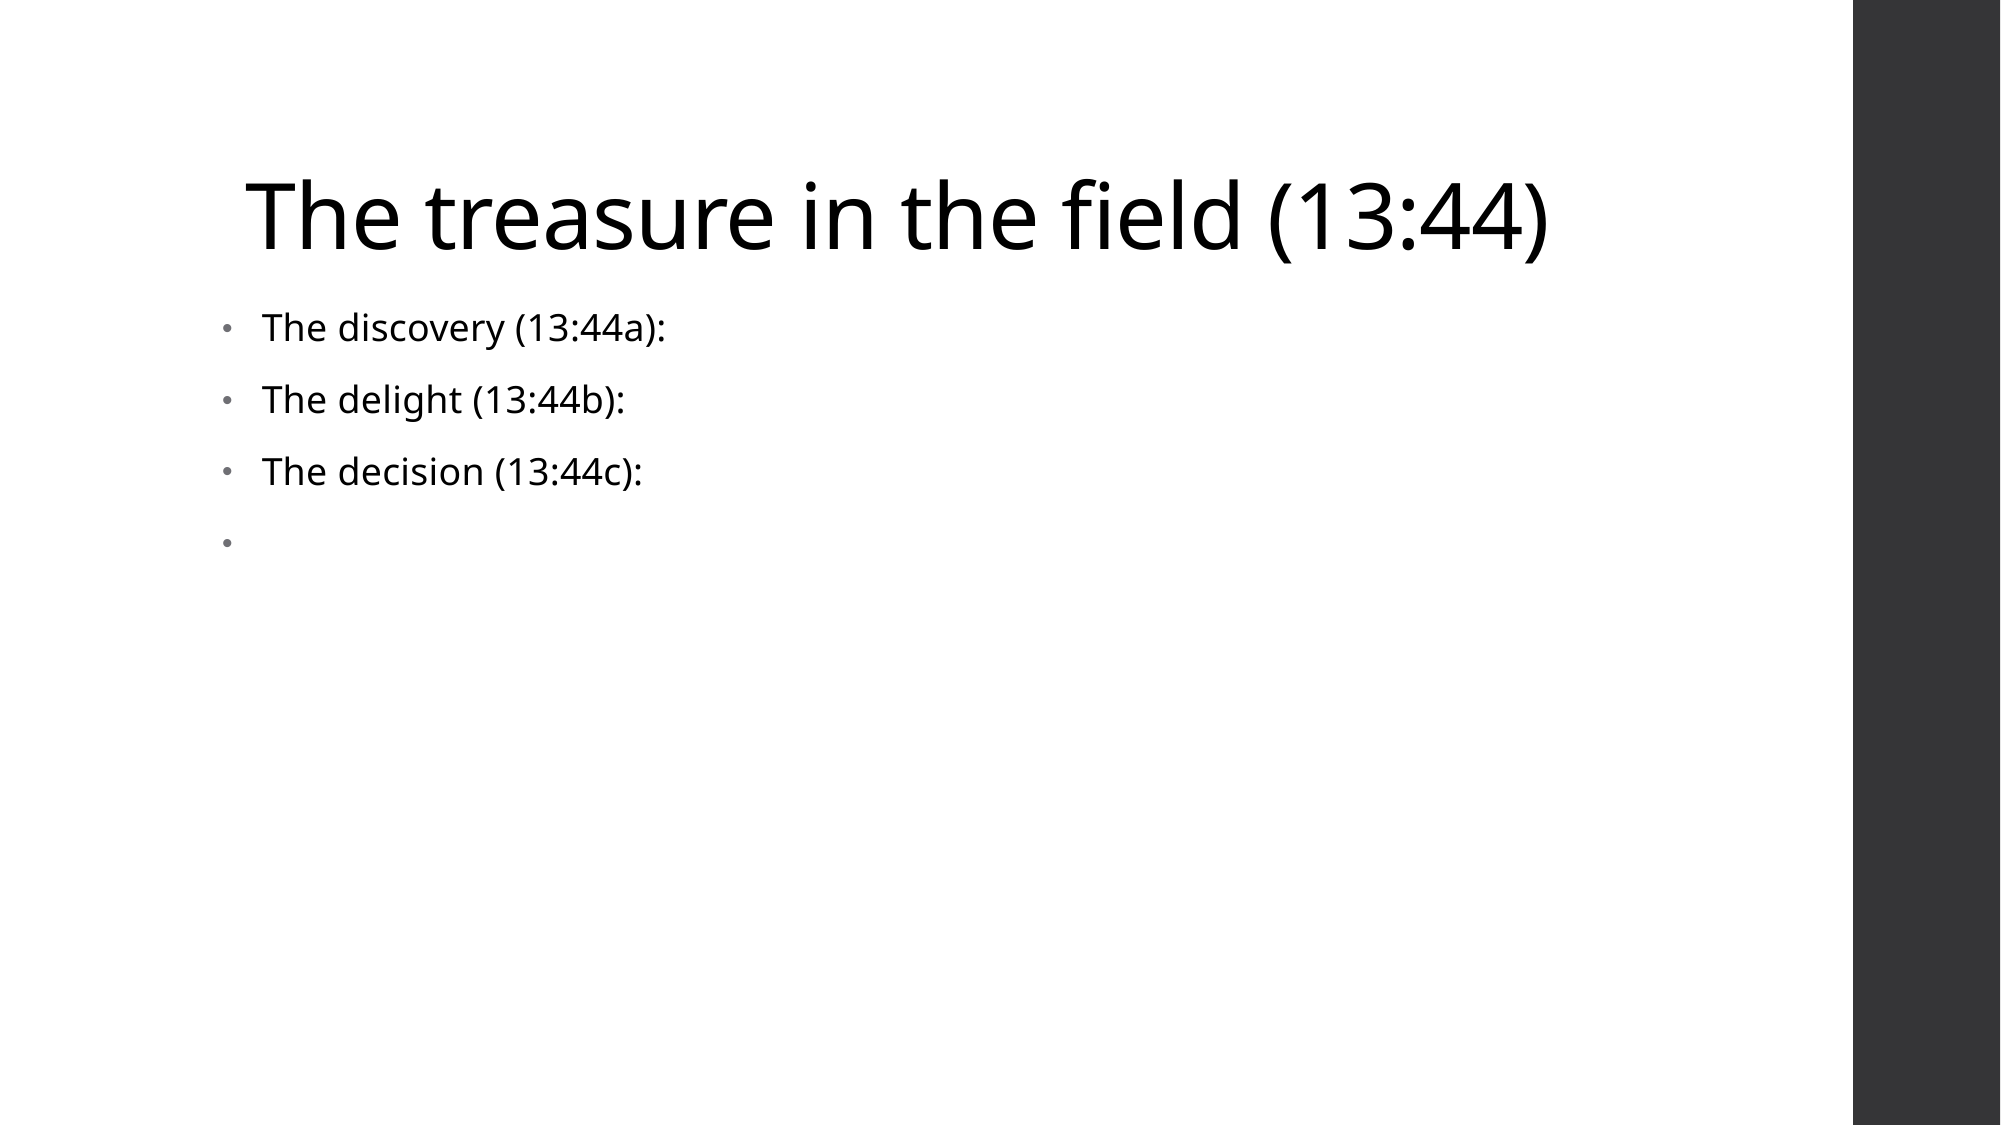

# The treasure in the field (13:44)
 The discovery (13:44a):
 The delight (13:44b):
 The decision (13:44c):